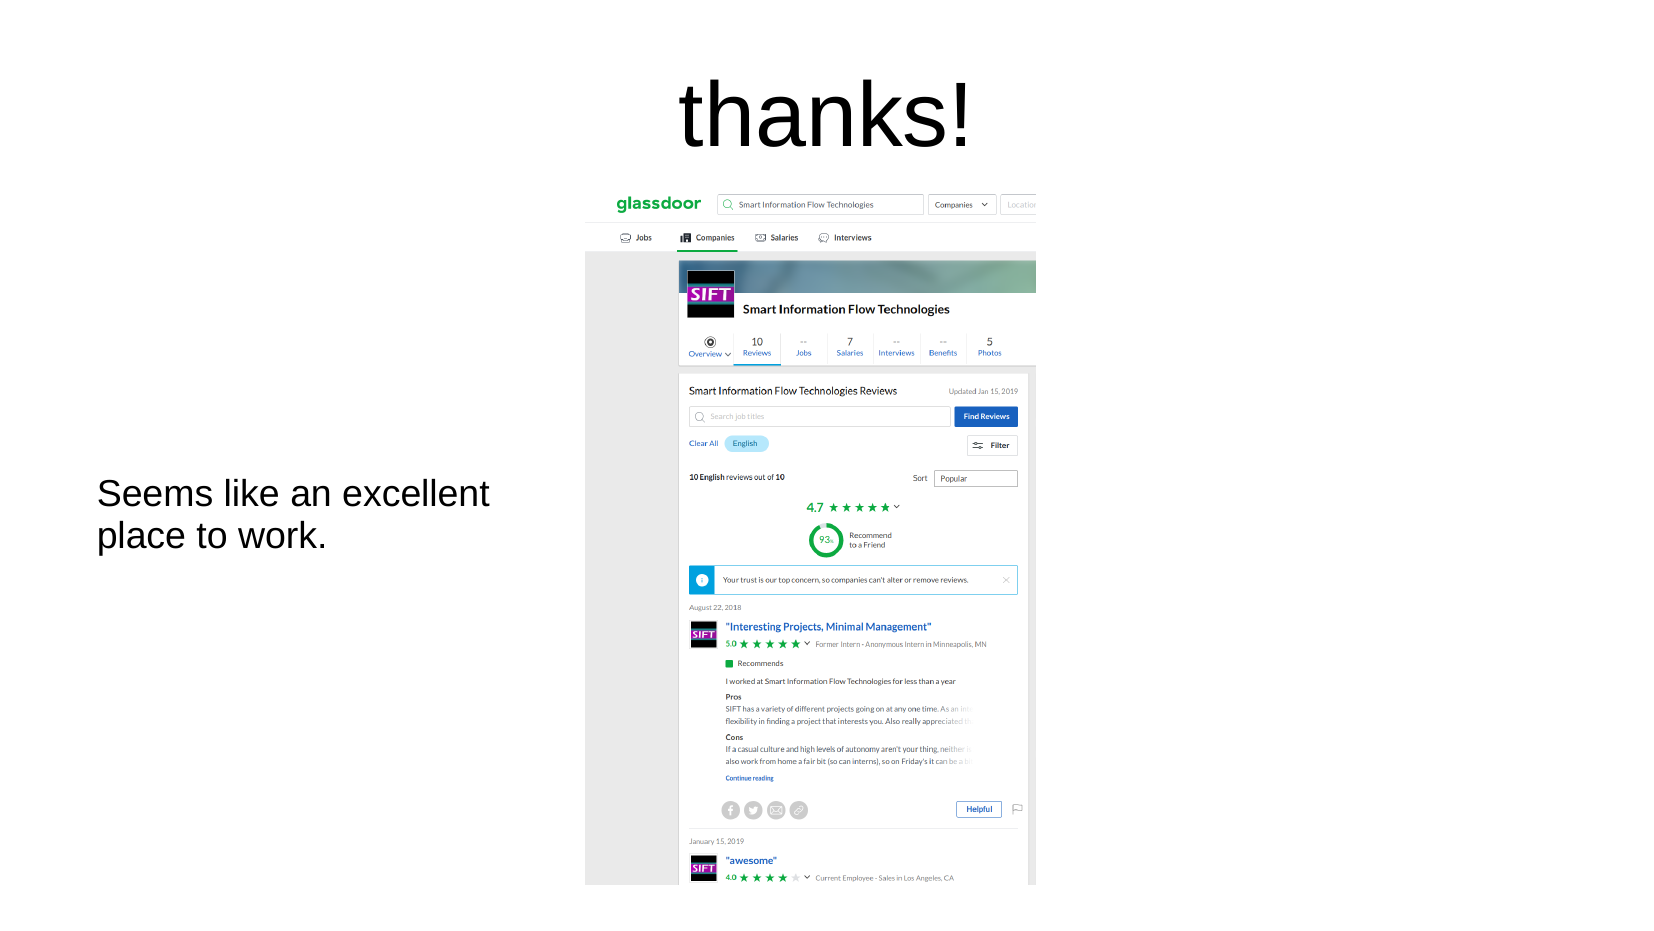

# thanks!
Seems like an excellent
place to work.